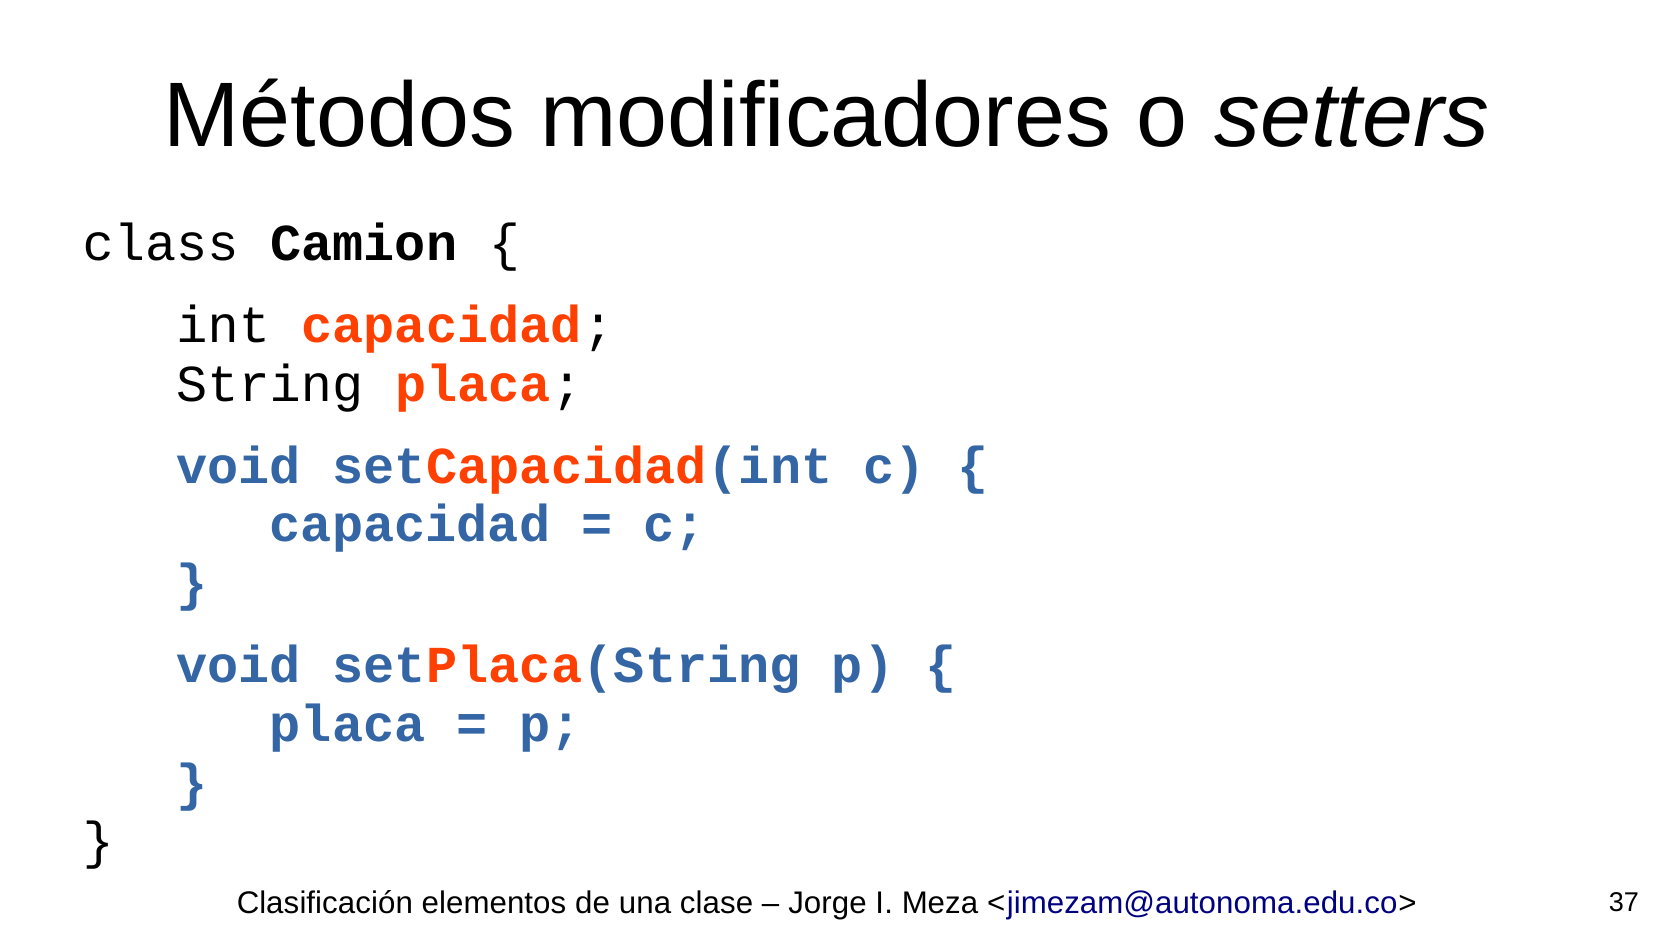

# Métodos modificadores o setters
class Camion {
 int capacidad;
 String placa;
 void setCapacidad(int c) {
 capacidad = c;
 }
 void setPlaca(String p) {
 placa = p;
 }
}